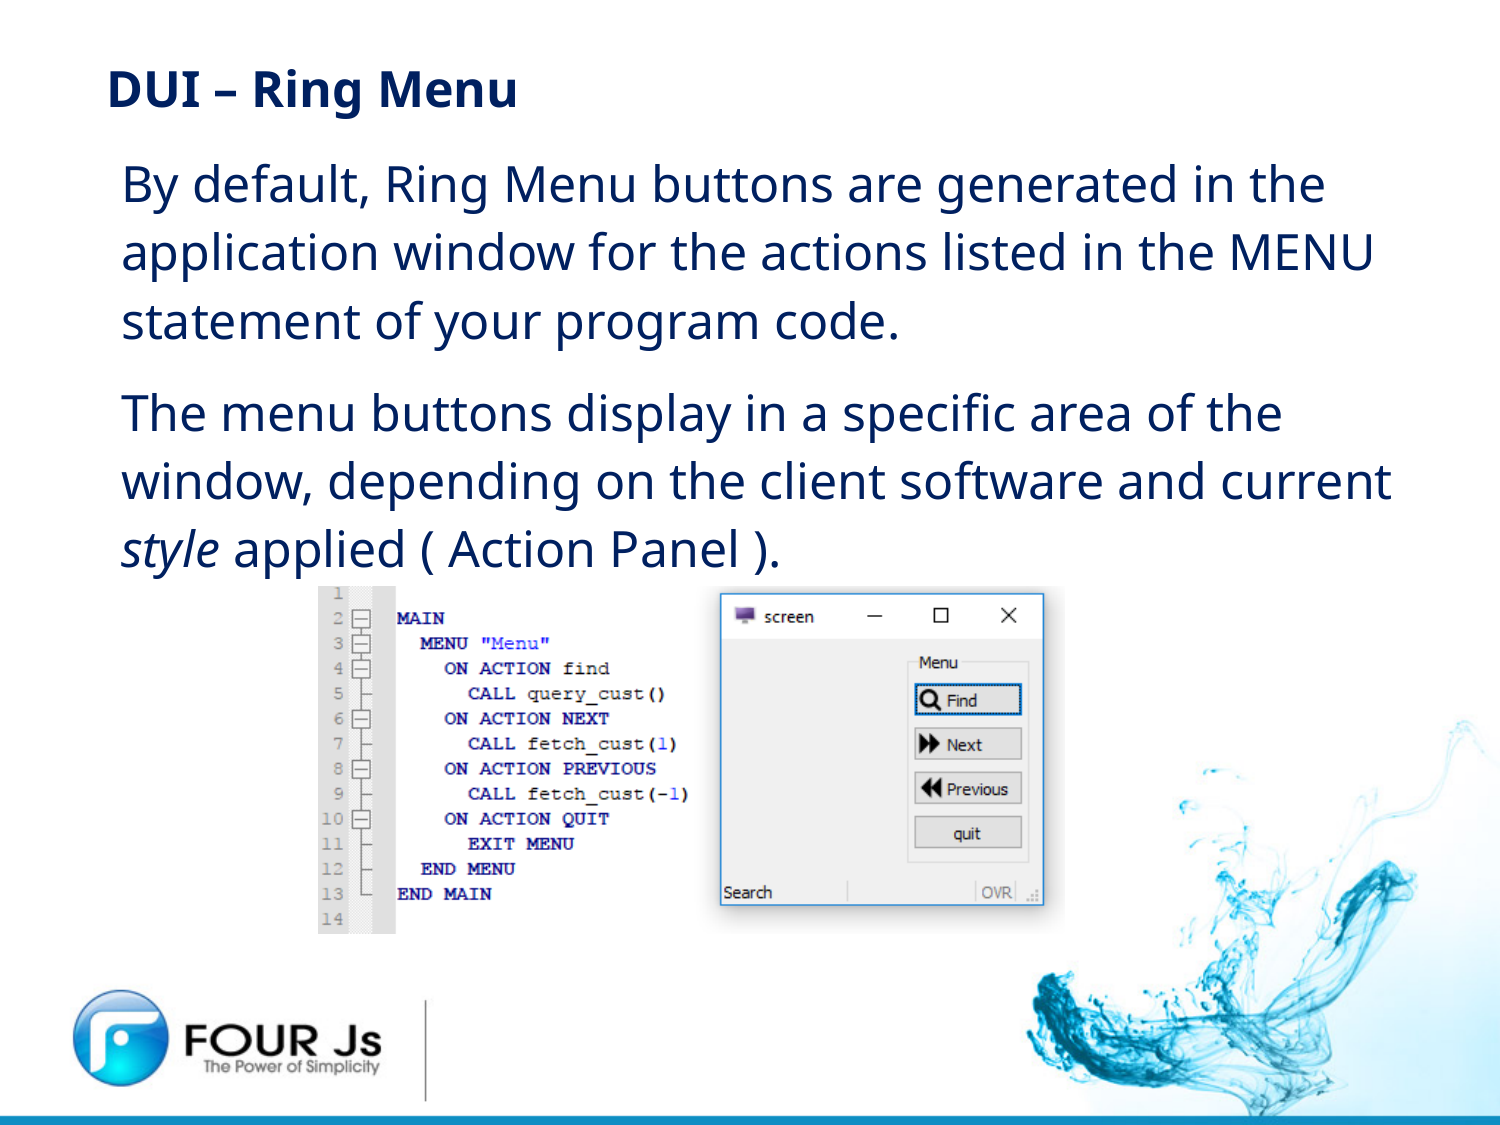

# DUI – Ring Menu
By default, Ring Menu buttons are generated in the application window for the actions listed in the MENU statement of your program code.
The menu buttons display in a specific area of the window, depending on the client software and current style applied ( Action Panel ).